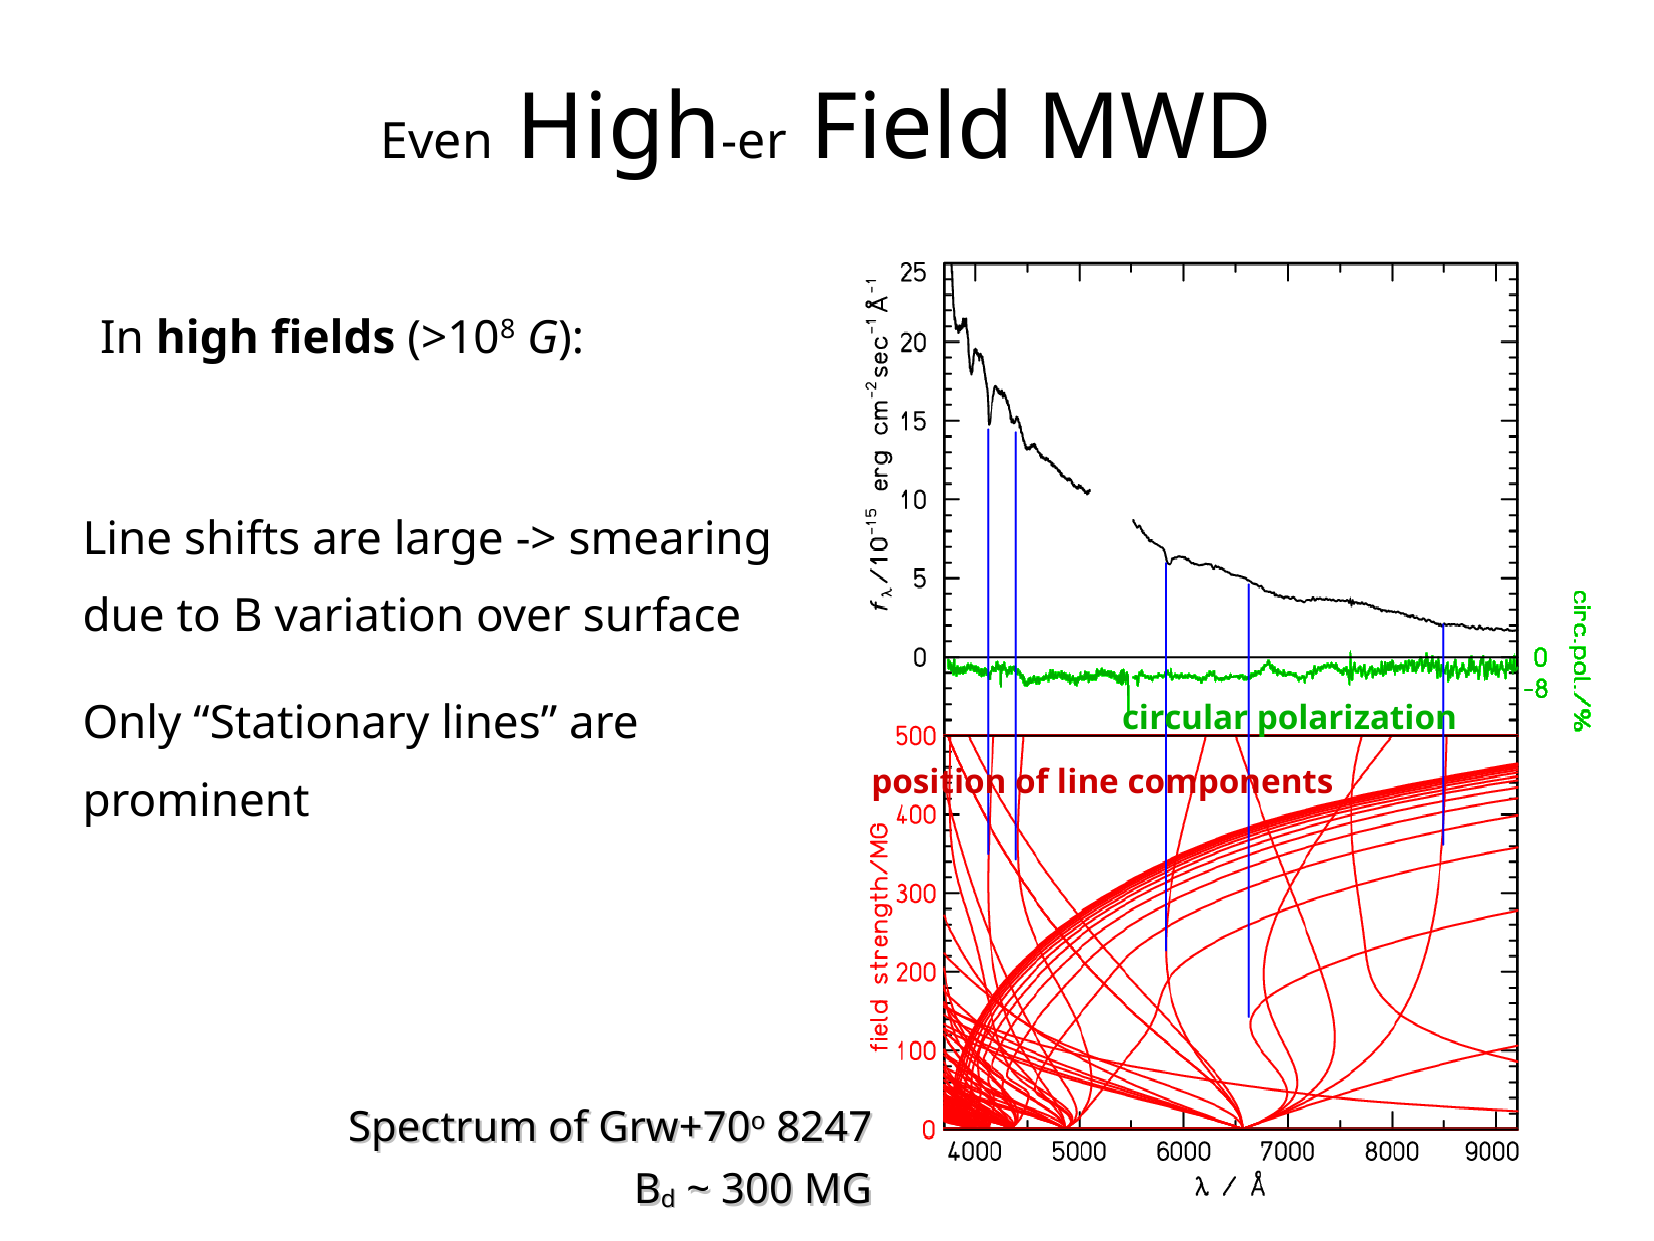

Even High-er Field MWD
# In high fields (>108 G):
Line shifts are large -> smearing due to B variation over surface
Only “Stationary lines” are prominent
circular polarization
position of line components
Spectrum of Grw+70o 8247
Bd ~ 300 MG